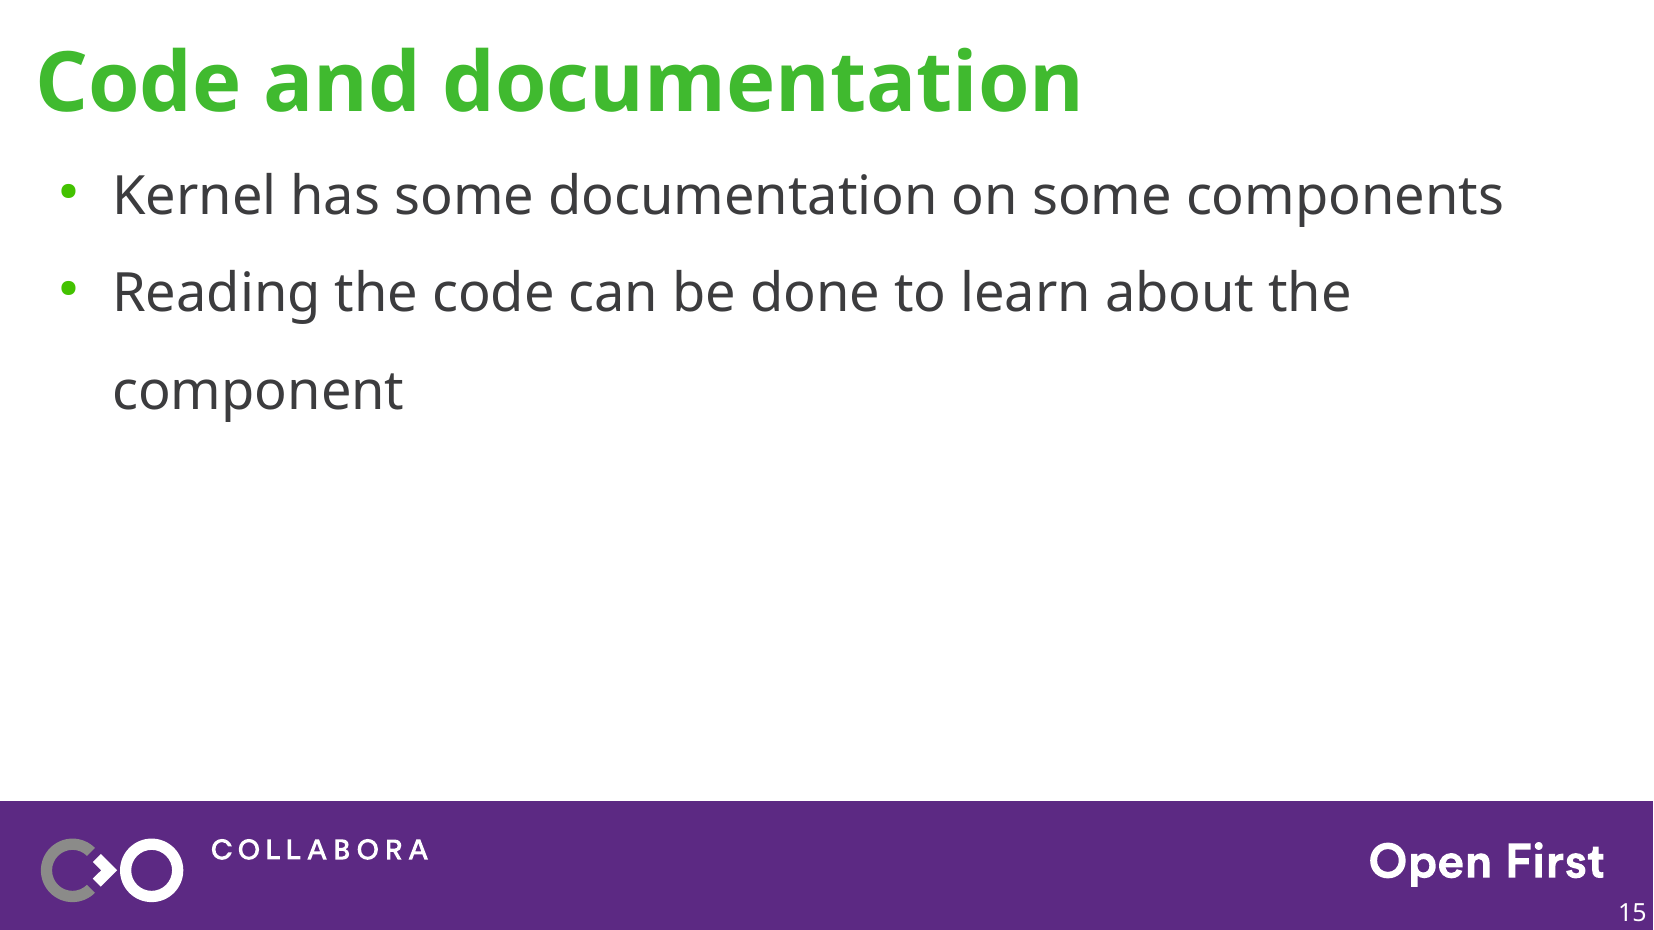

# Code and documentation
Kernel has some documentation on some components
Reading the code can be done to learn about the component